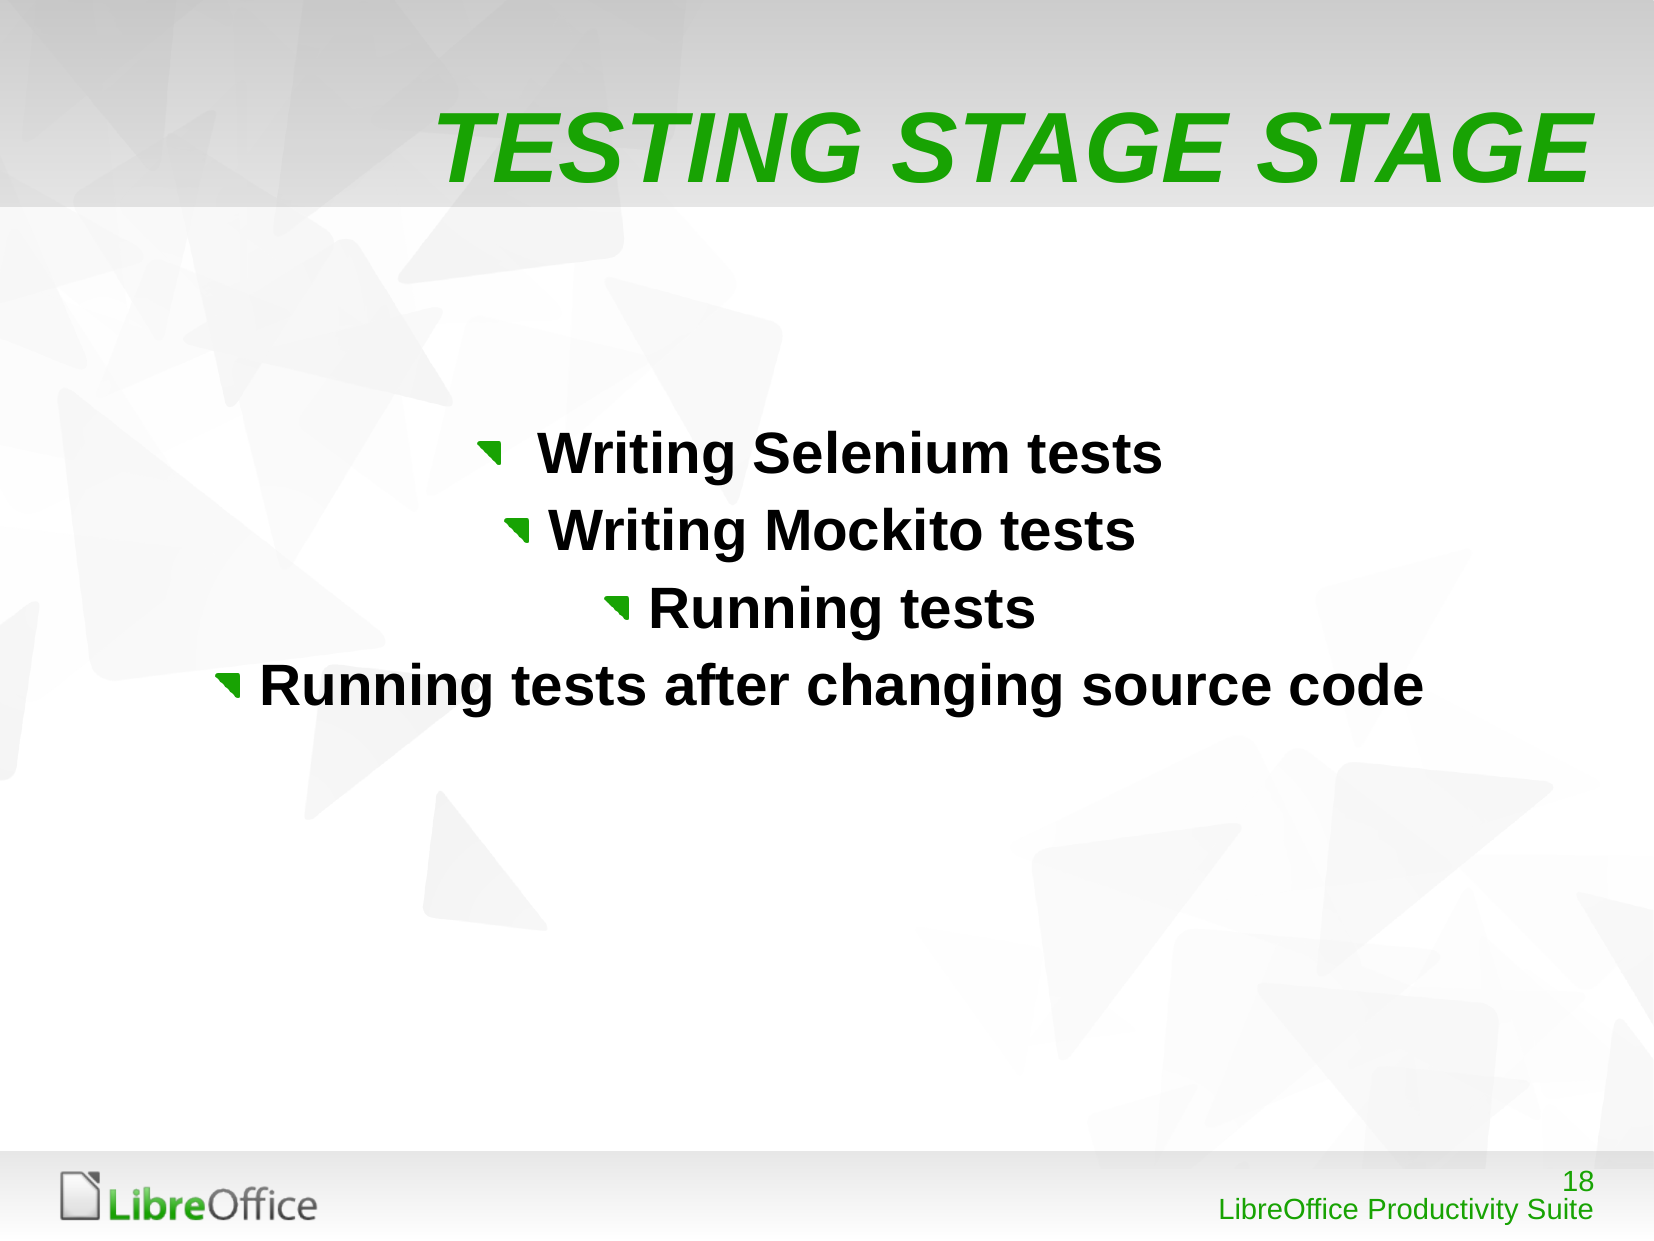

# TESTING STAGE STAGE
 Writing Selenium tests
Writing Mockito tests
Running tests
Running tests after changing source code
18
LibreOffice Productivity Suite